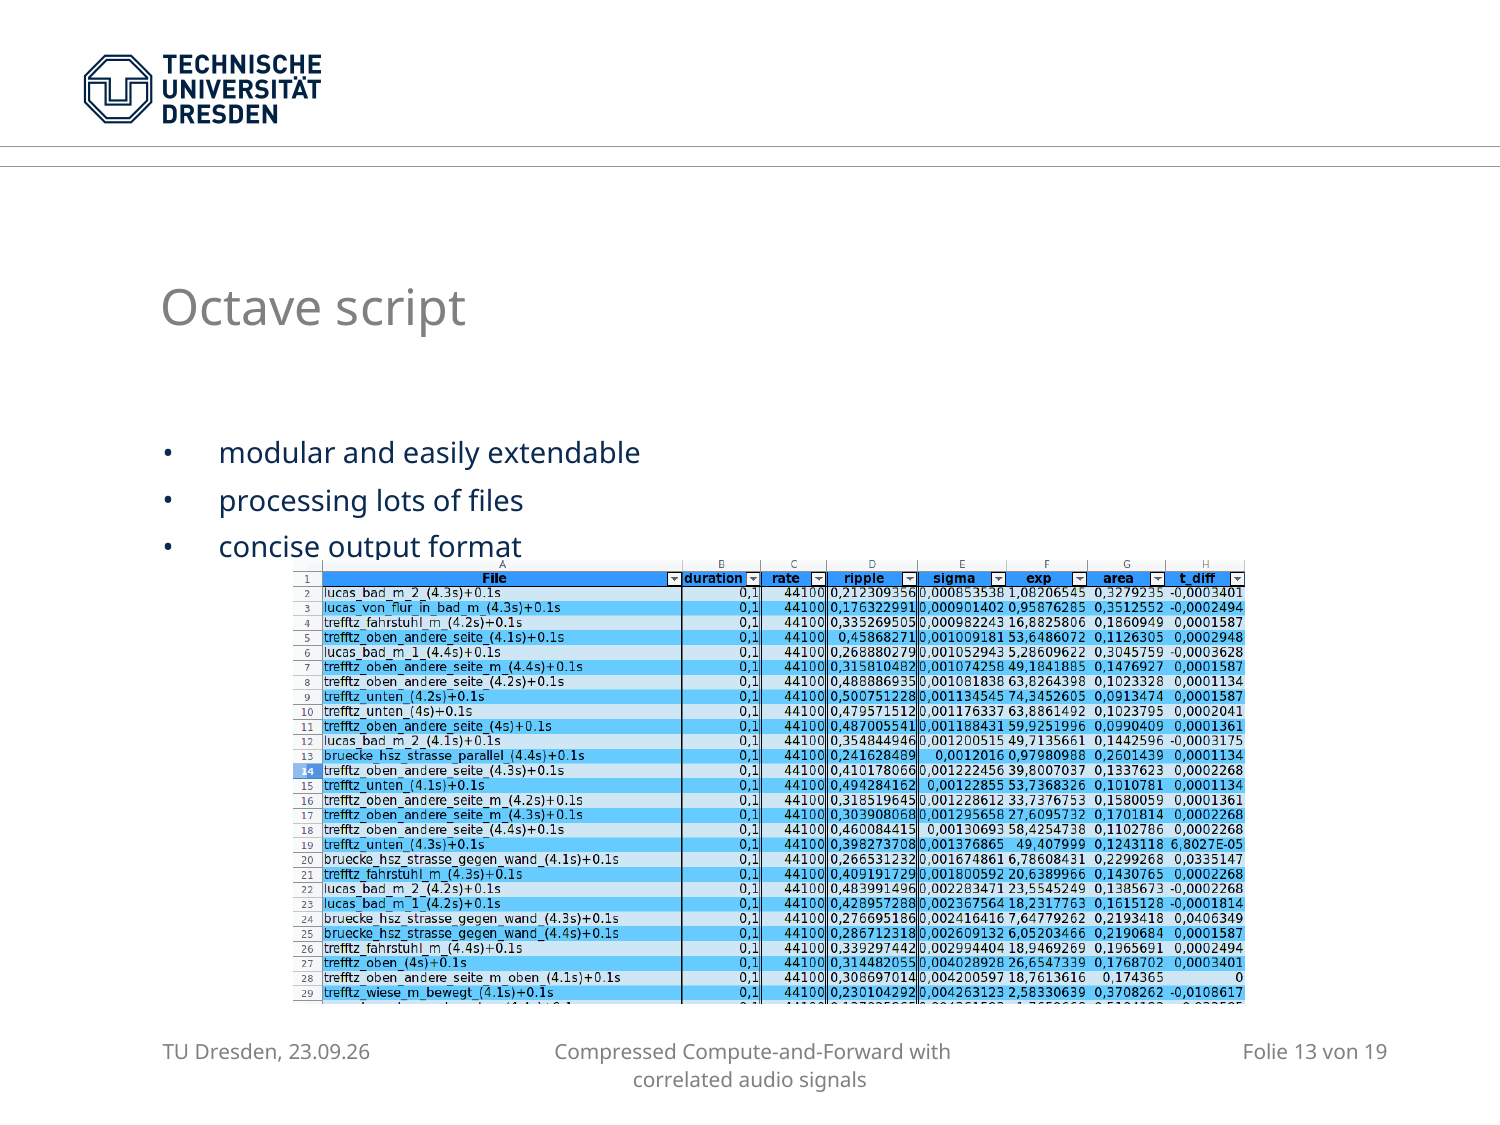

# Octave script
modular and easily extendable
processing lots of files
concise output format
13